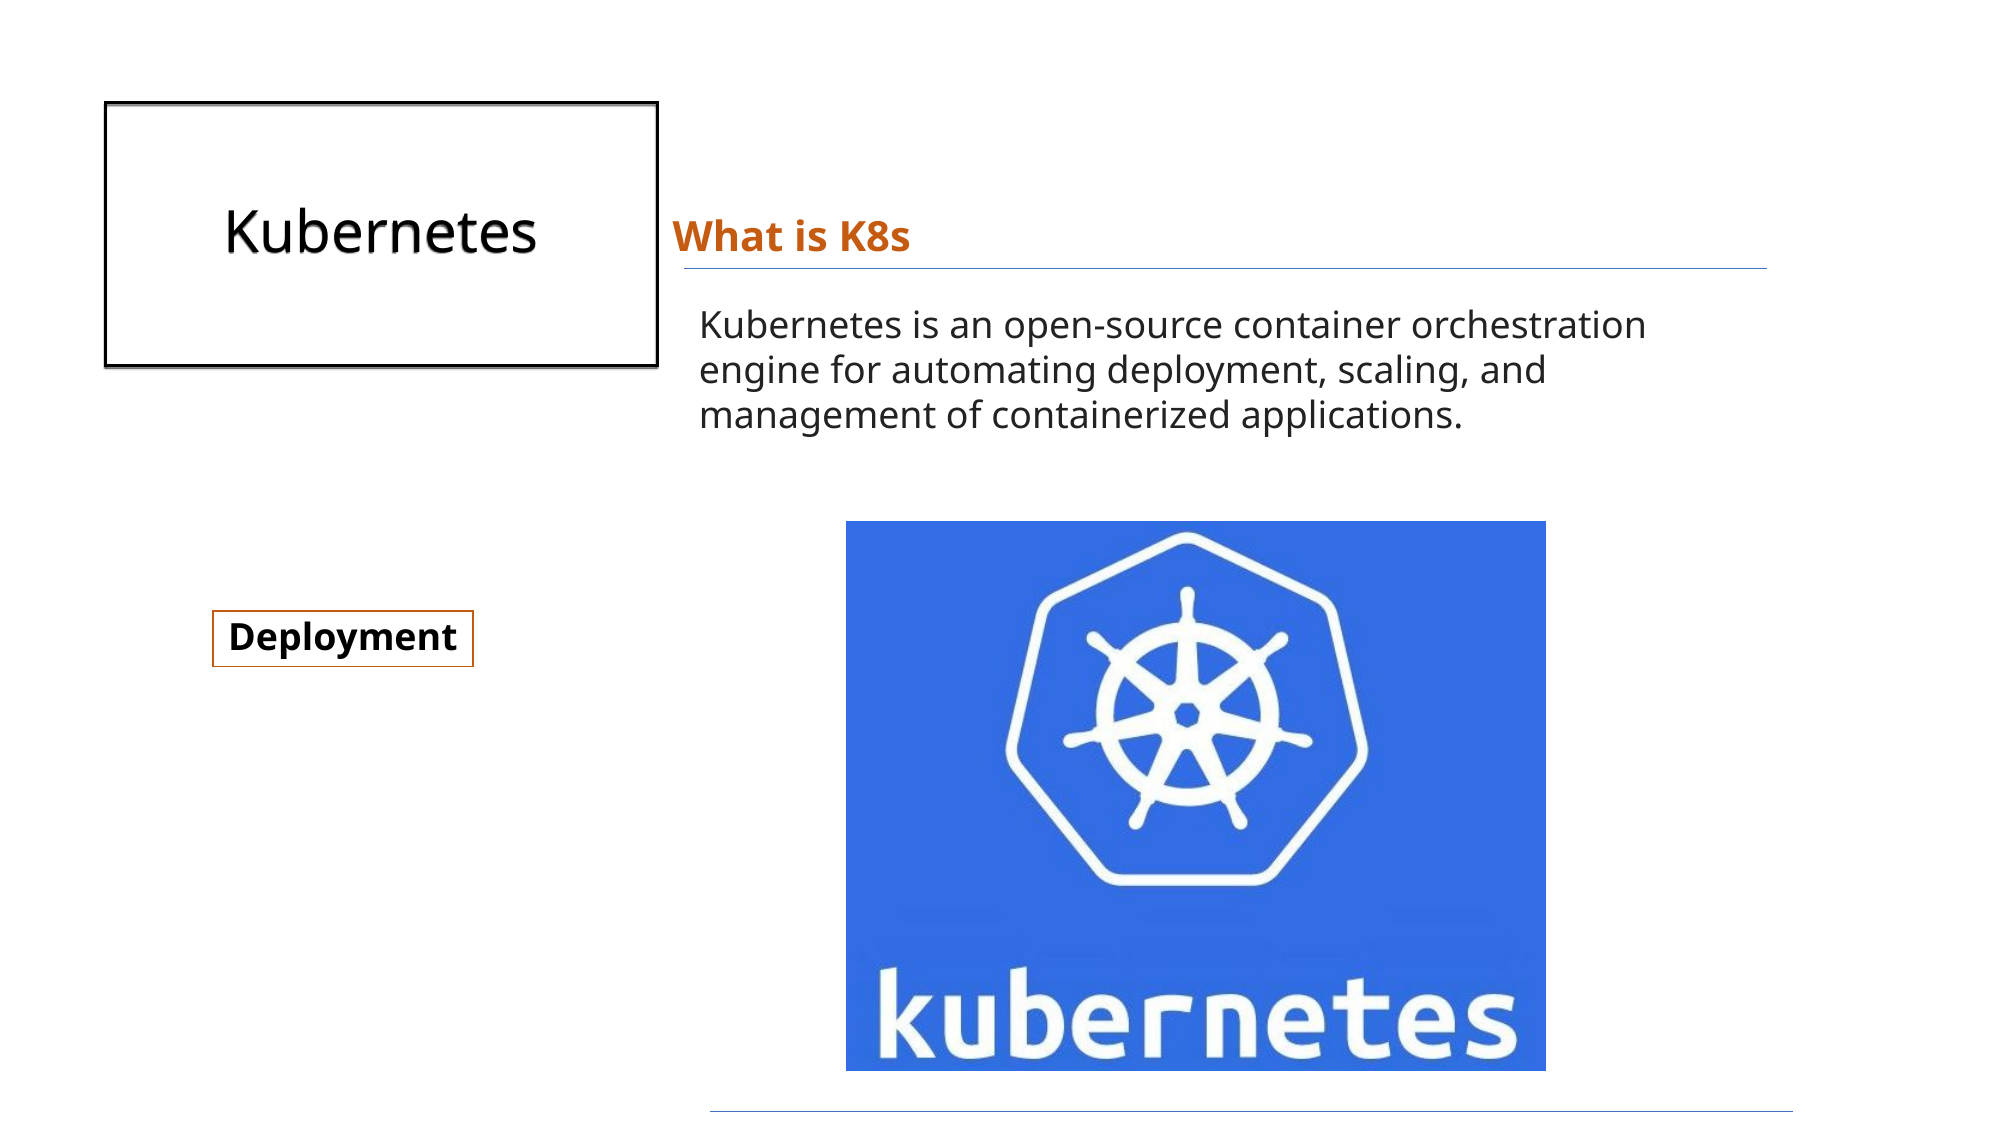

# Kubernetes
What is K8s
Kubernetes is an open-source container orchestration engine for automating deployment, scaling, and management of containerized applications.
Deployment